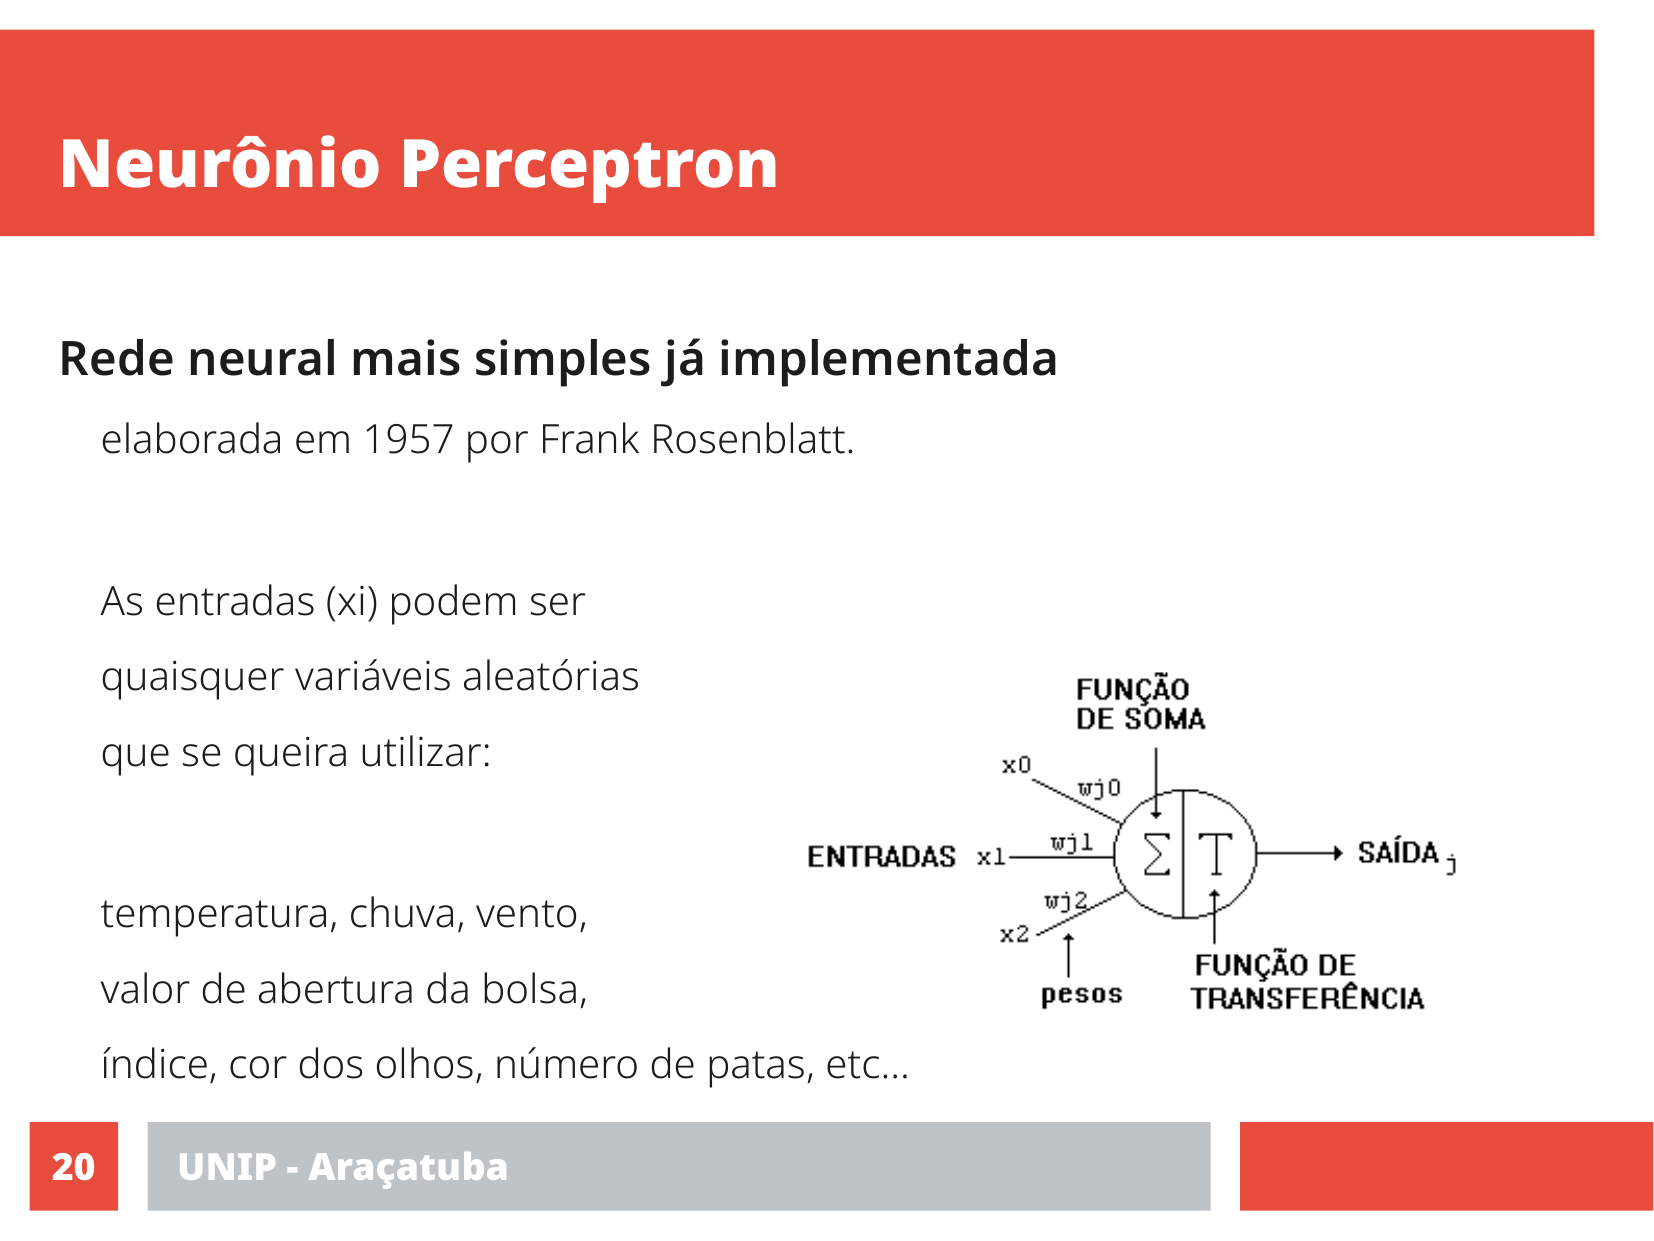

# Neurônio Perceptron
Rede neural mais simples já implementada
elaborada em 1957 por Frank Rosenblatt.
As entradas (xi) podem ser
quaisquer variáveis aleatórias
que se queira utilizar:
temperatura, chuva, vento,
valor de abertura da bolsa,
índice, cor dos olhos, número de patas, etc...
20
UNIP - Araçatuba